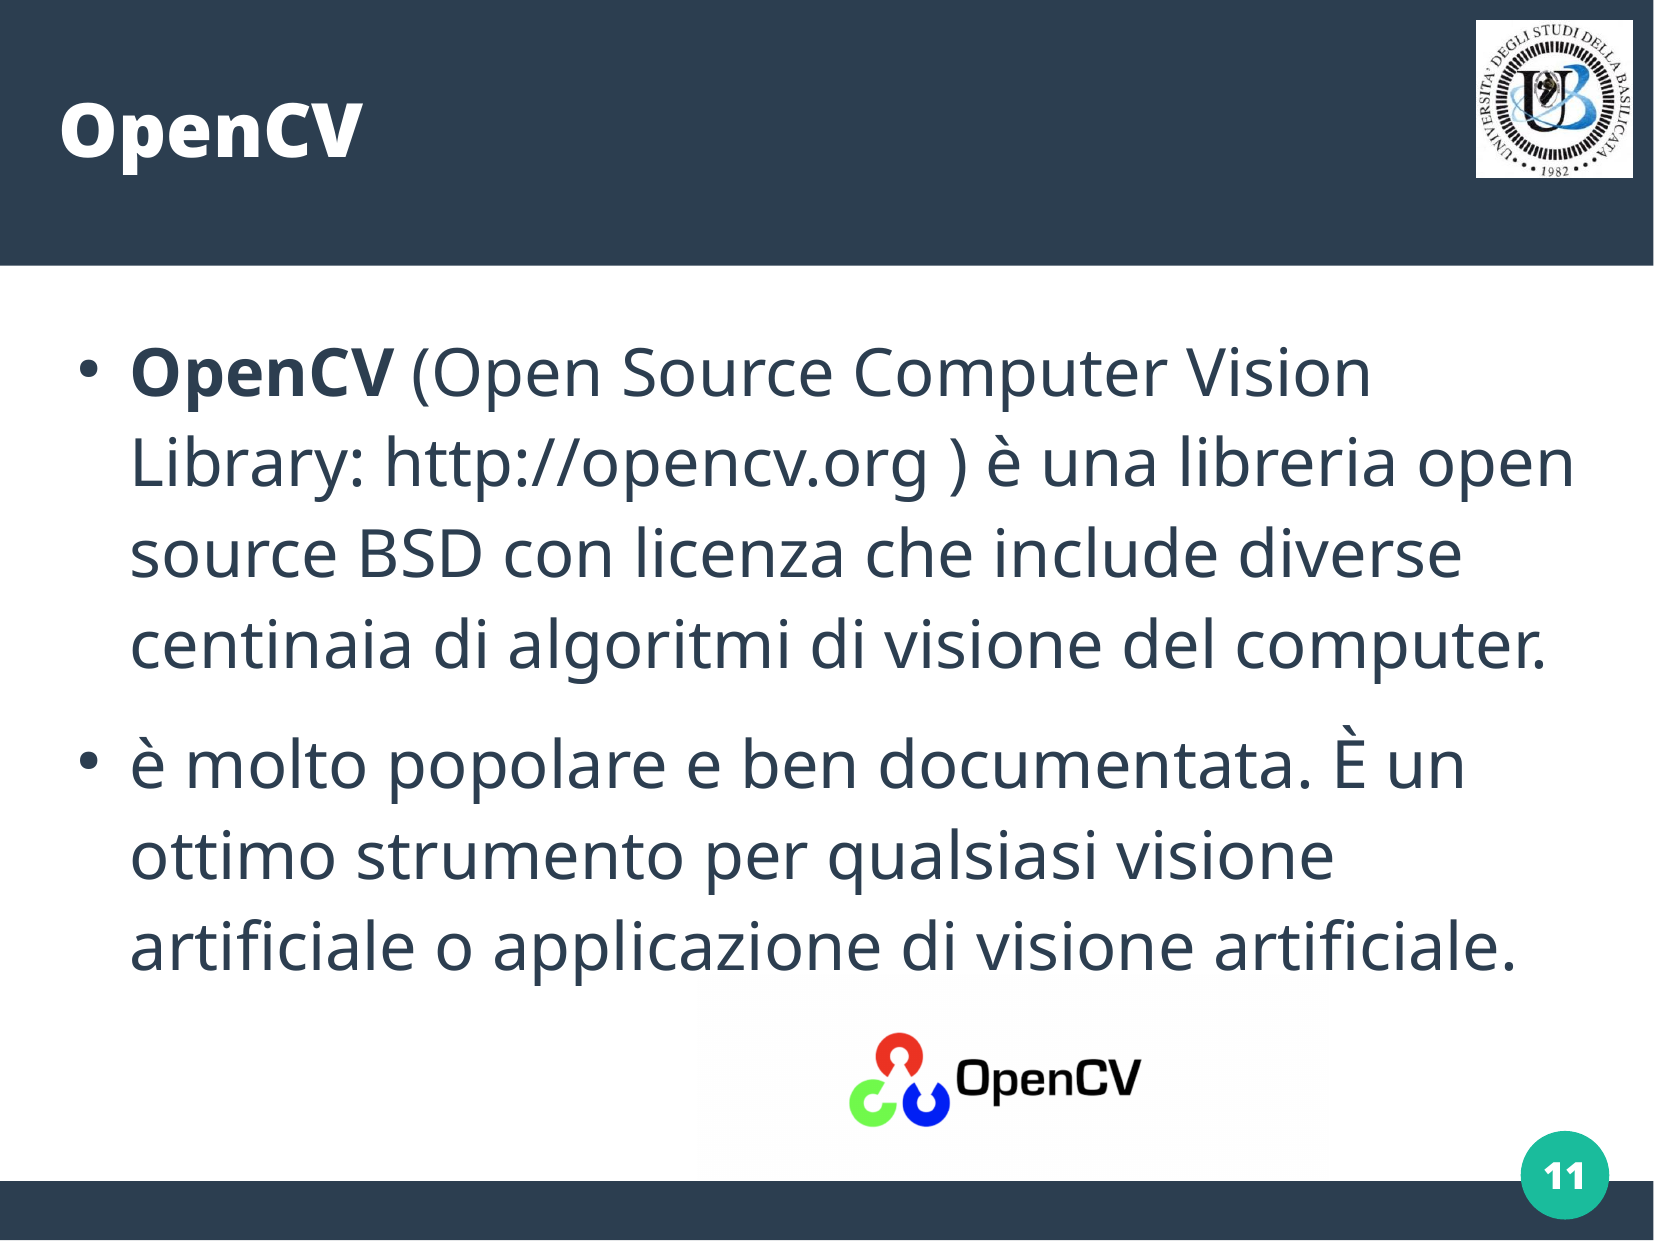

# OpenCV
OpenCV (Open Source Computer Vision Library: http://opencv.org ) è una libreria open source BSD con licenza che include diverse centinaia di algoritmi di visione del computer.
è molto popolare e ben documentata. È un ottimo strumento per qualsiasi visione artificiale o applicazione di visione artificiale.
11